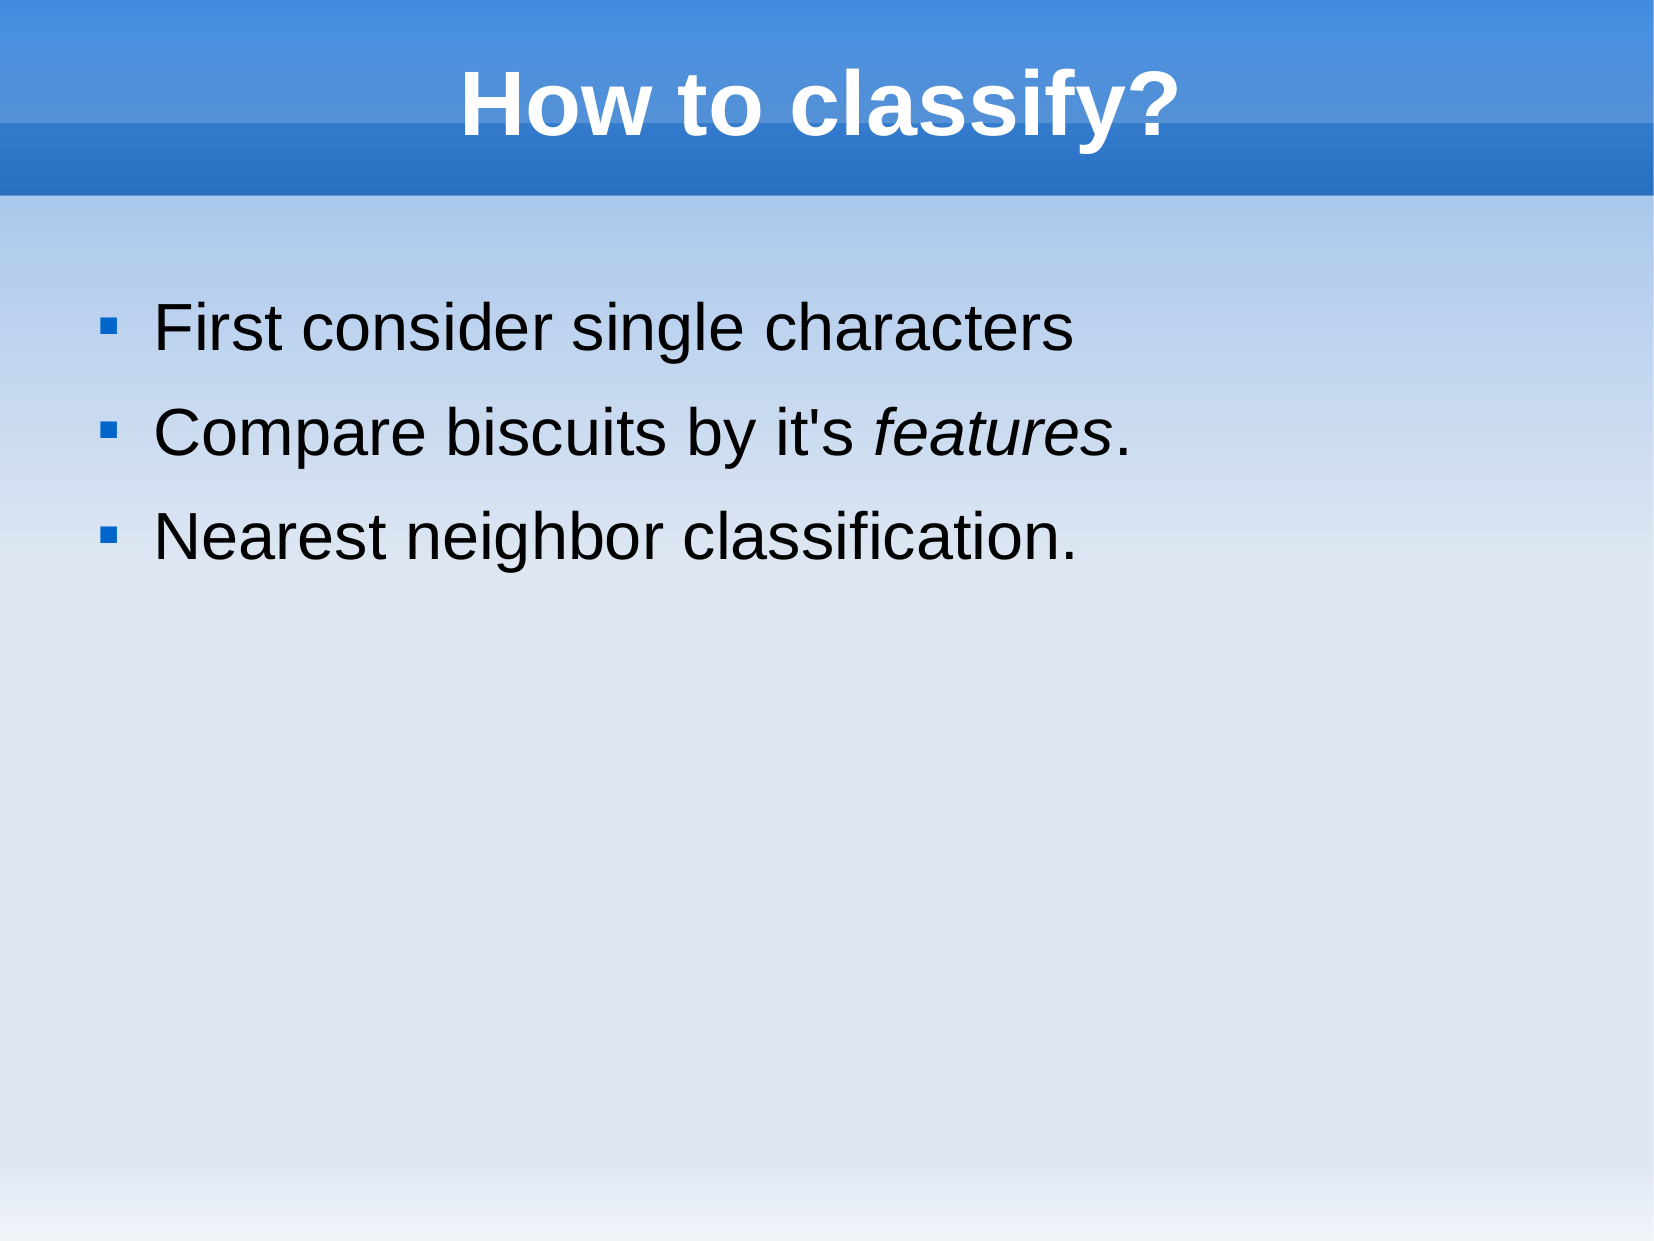

# How to classify?
First consider single characters
Compare biscuits by it's features.
Nearest neighbor classification.